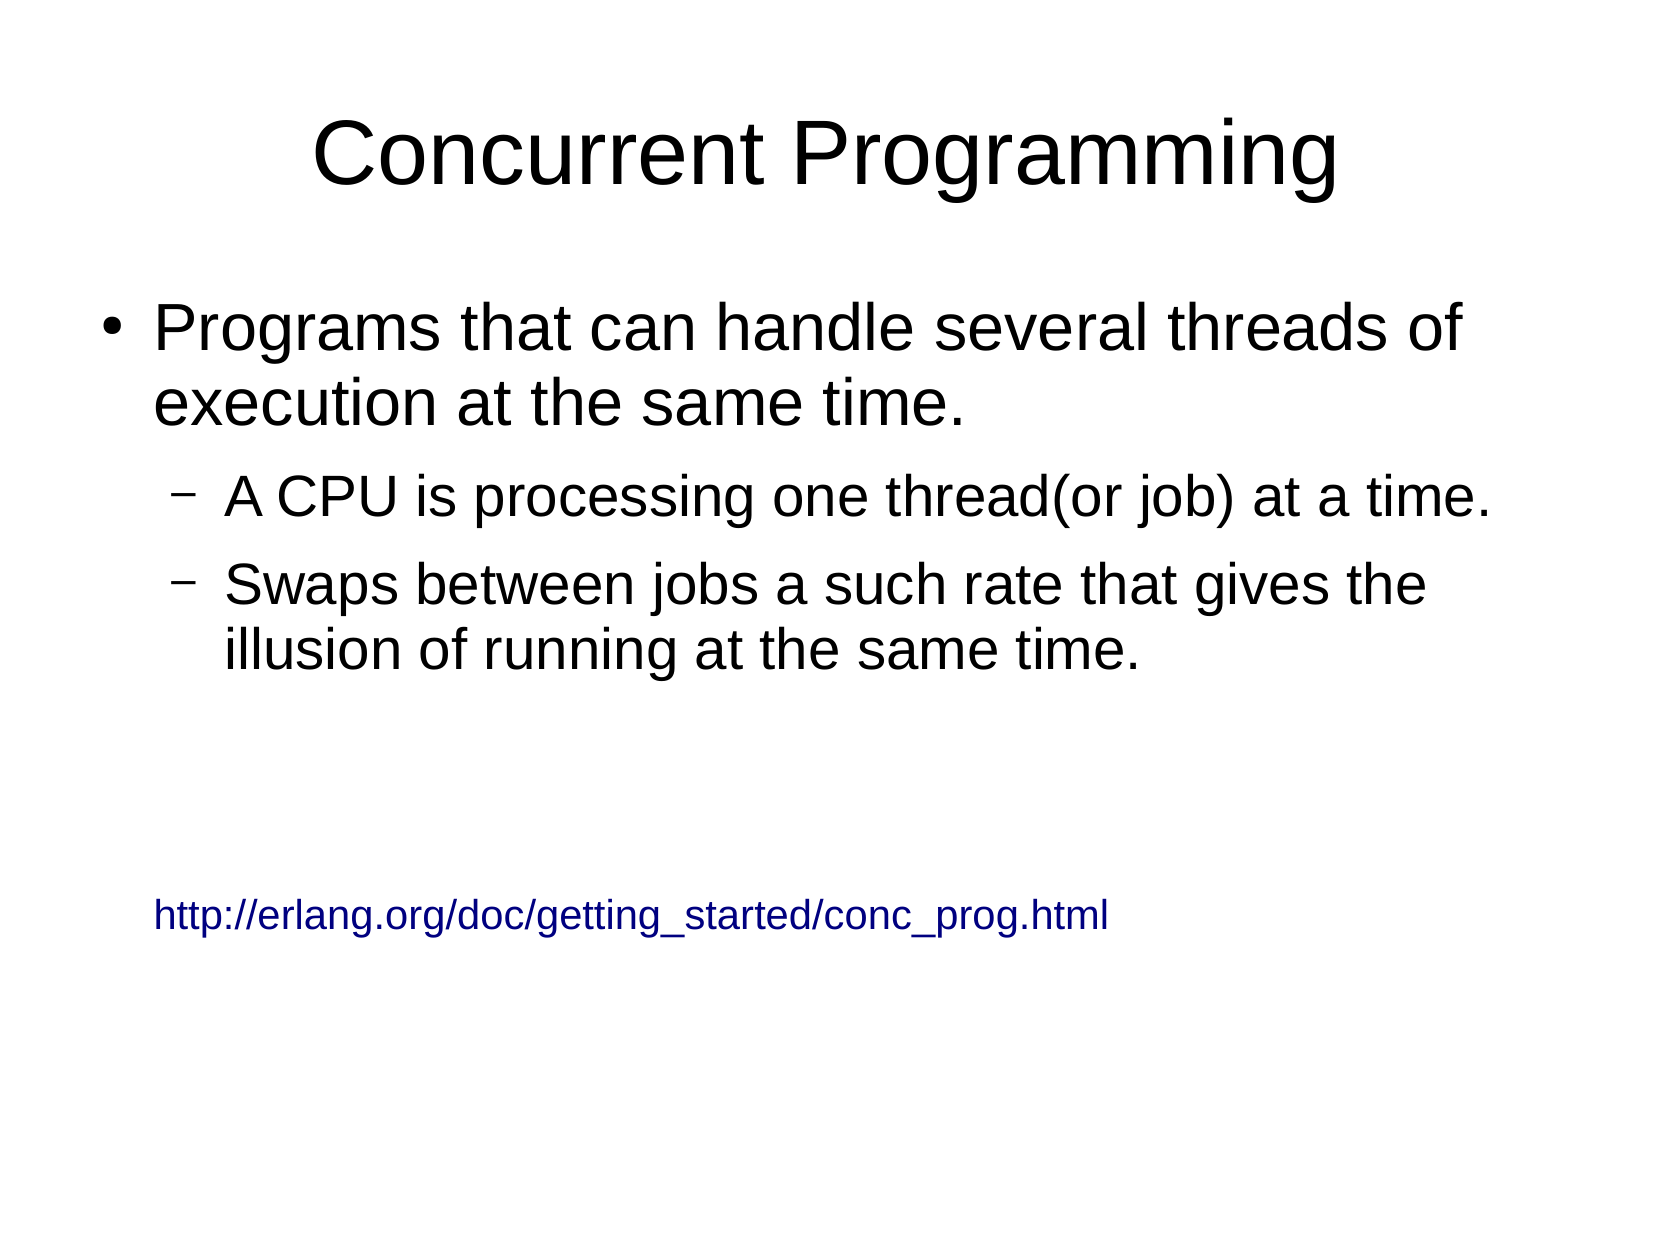

# Concurrent Programming
Programs that can handle several threads of execution at the same time.
A CPU is processing one thread(or job) at a time.
Swaps between jobs a such rate that gives the illusion of running at the same time.
http://erlang.org/doc/getting_started/conc_prog.html